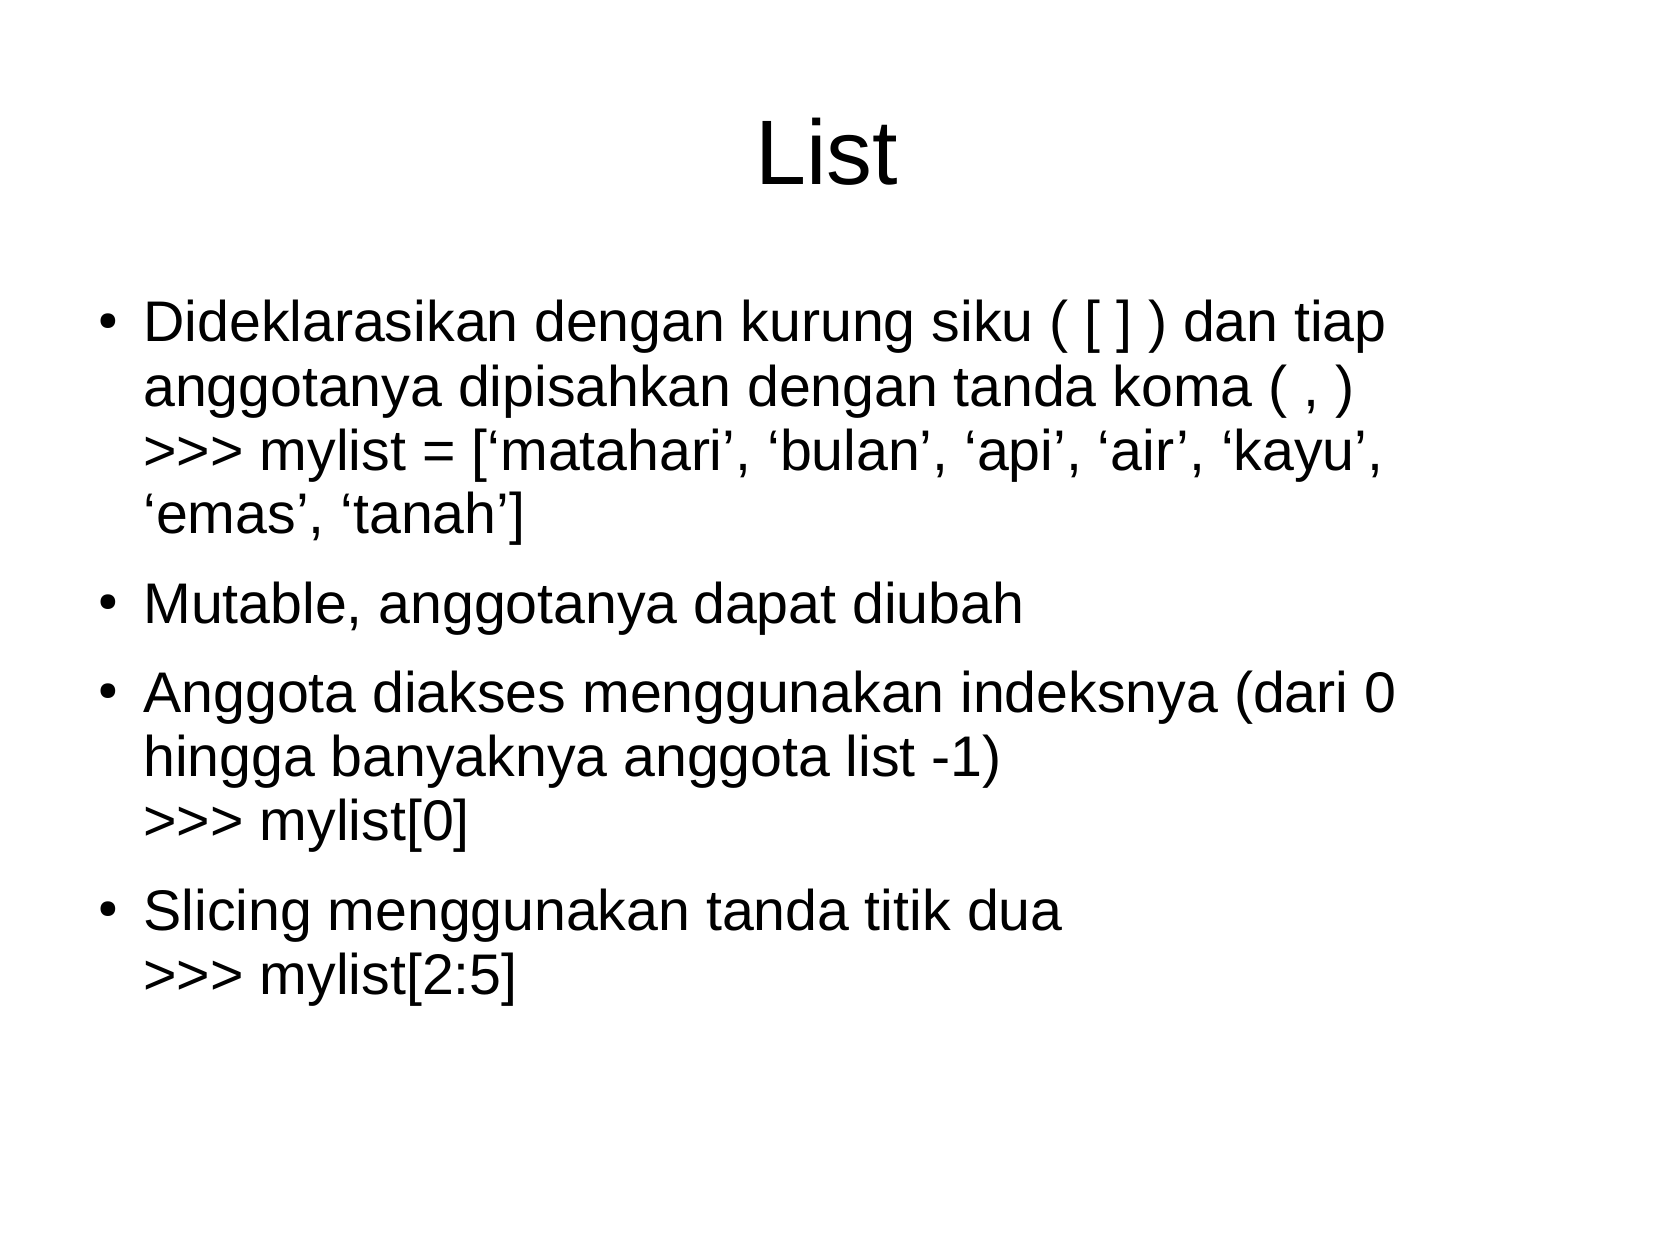

# List
Dideklarasikan dengan kurung siku ( [ ] ) dan tiap anggotanya dipisahkan dengan tanda koma ( , )
>>> mylist = [‘matahari’, ‘bulan’, ‘api’, ‘air’, ‘kayu’, ‘emas’, ‘tanah’]
Mutable, anggotanya dapat diubah
Anggota diakses menggunakan indeksnya (dari 0 hingga banyaknya anggota list -1)
>>> mylist[0]
Slicing menggunakan tanda titik dua
>>> mylist[2:5]